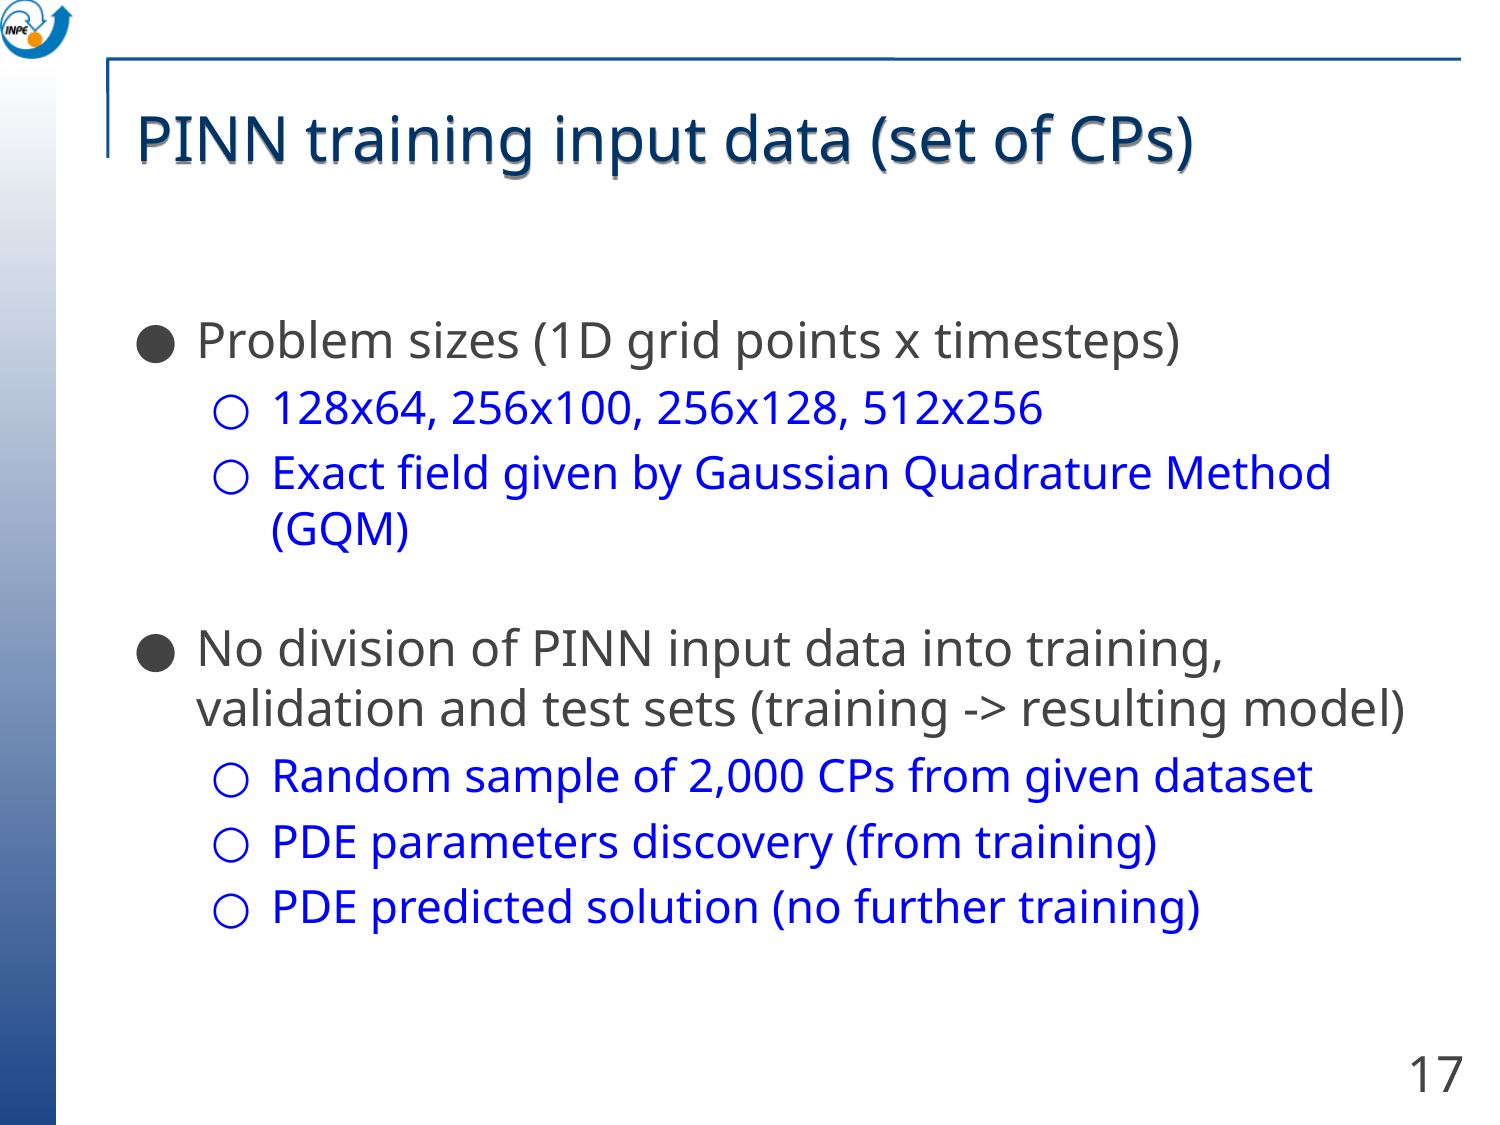

# PINN training input data (set of CPs)
Problem sizes (1D grid points x timesteps)
128x64, 256x100, 256x128, 512x256
Exact field given by Gaussian Quadrature Method (GQM)
No division of PINN input data into training, validation and test sets (training -> resulting model)
Random sample of 2,000 CPs from given dataset
PDE parameters discovery (from training)
PDE predicted solution (no further training)